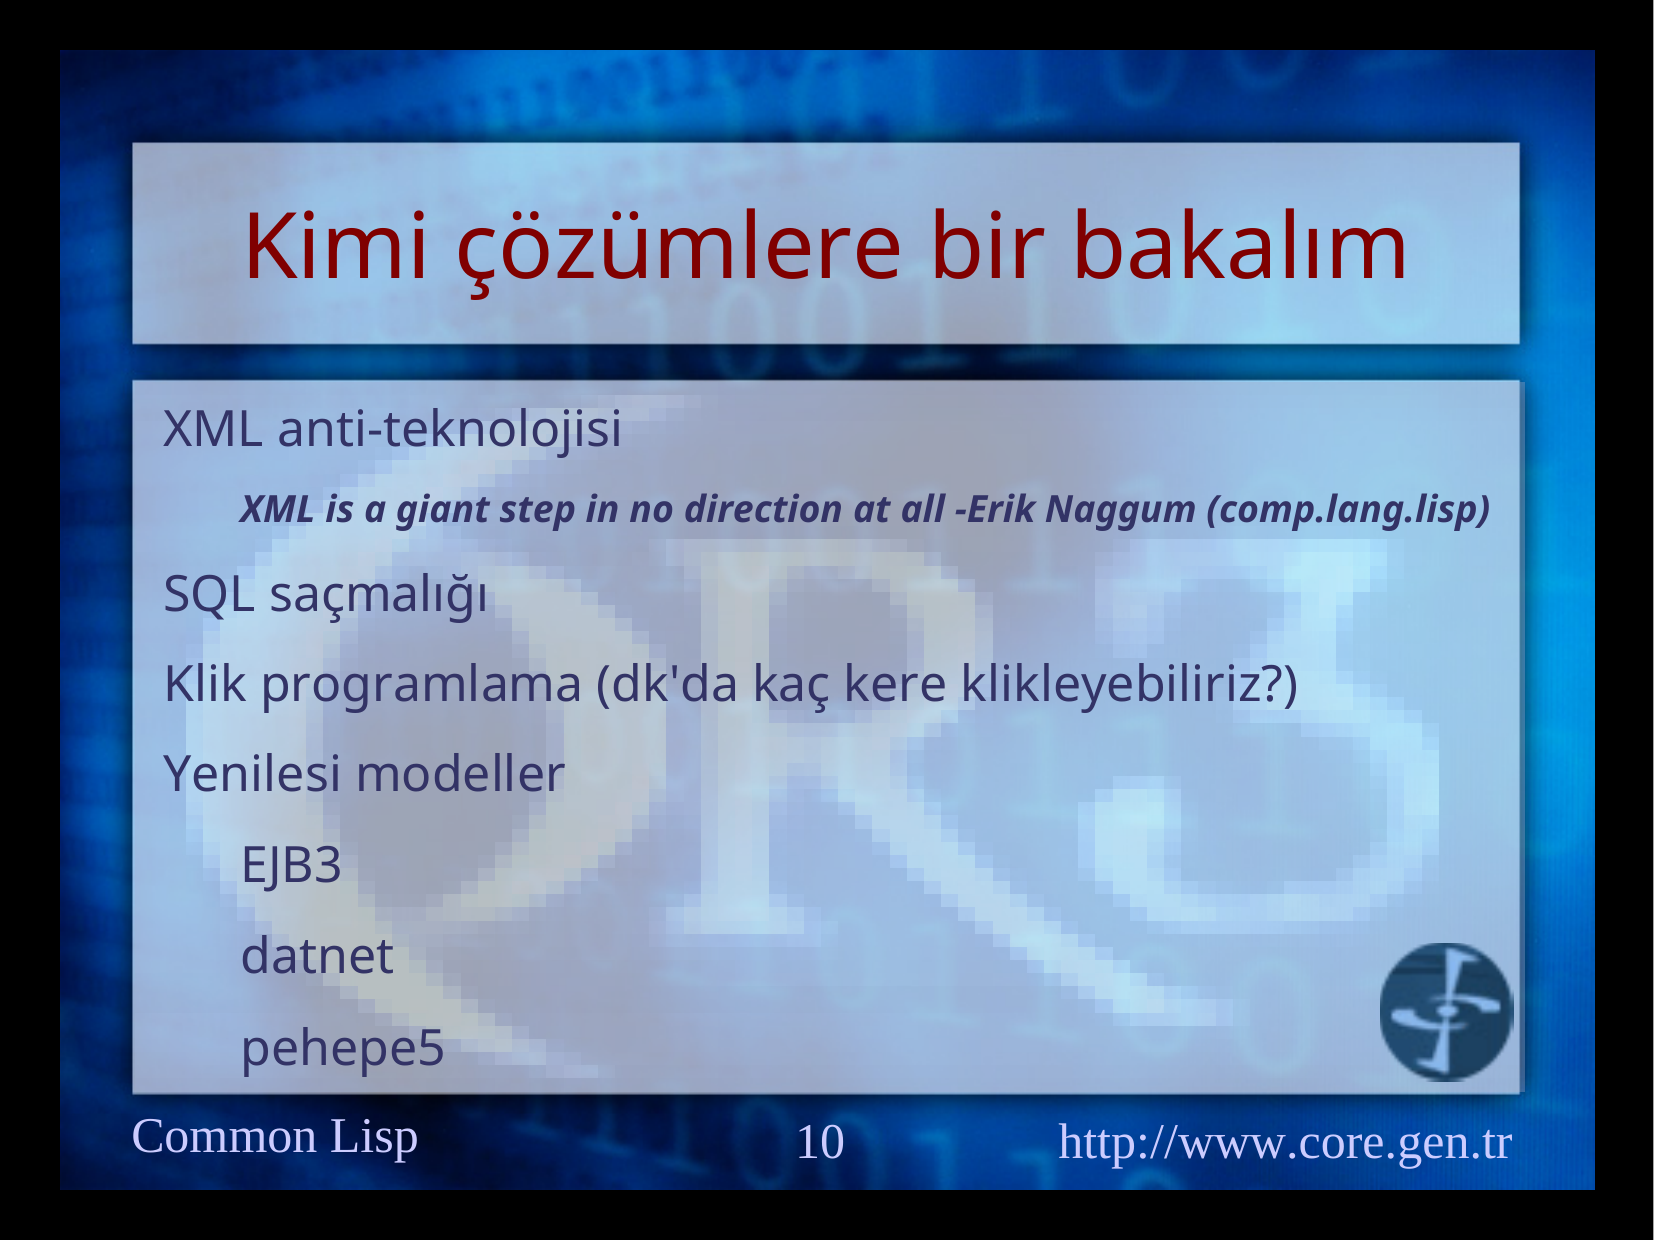

# Kimi çözümlere bir bakalım
XML anti-teknolojisi
XML is a giant step in no direction at all -Erik Naggum (comp.lang.lisp)
SQL saçmalığı
Klik programlama (dk'da kaç kere klikleyebiliriz?)
Yenilesi modeller
EJB3
datnet
pehepe5